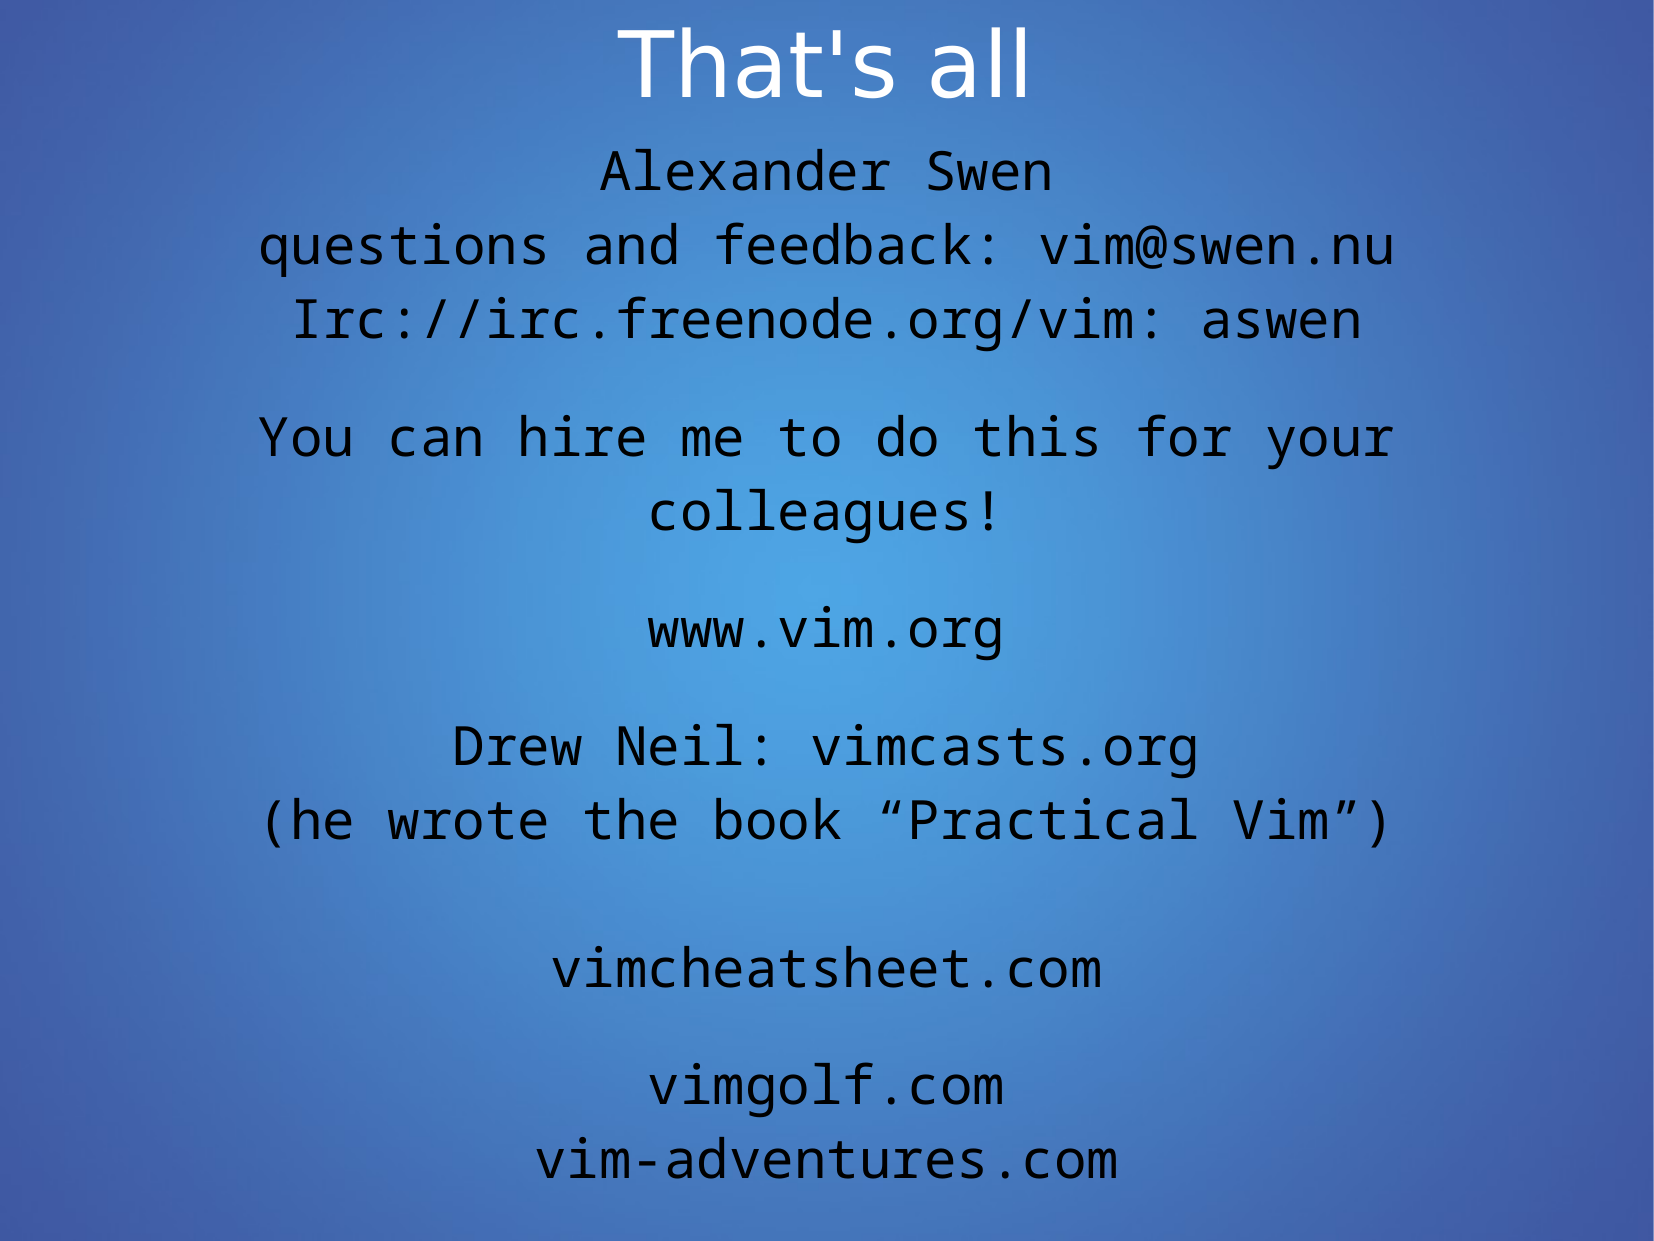

# That's all
Alexander Swen
questions and feedback: vim@swen.nu
Irc://irc.freenode.org/vim: aswen
You can hire me to do this for your colleagues!
www.vim.org
Drew Neil: vimcasts.org
(he wrote the book “Practical Vim”)
vimcheatsheet.com
vimgolf.com
vim-adventures.com
Tim Pope: github.com/tpope
This workshop has been created with Joël Stemmer for our colleagues at Nedap